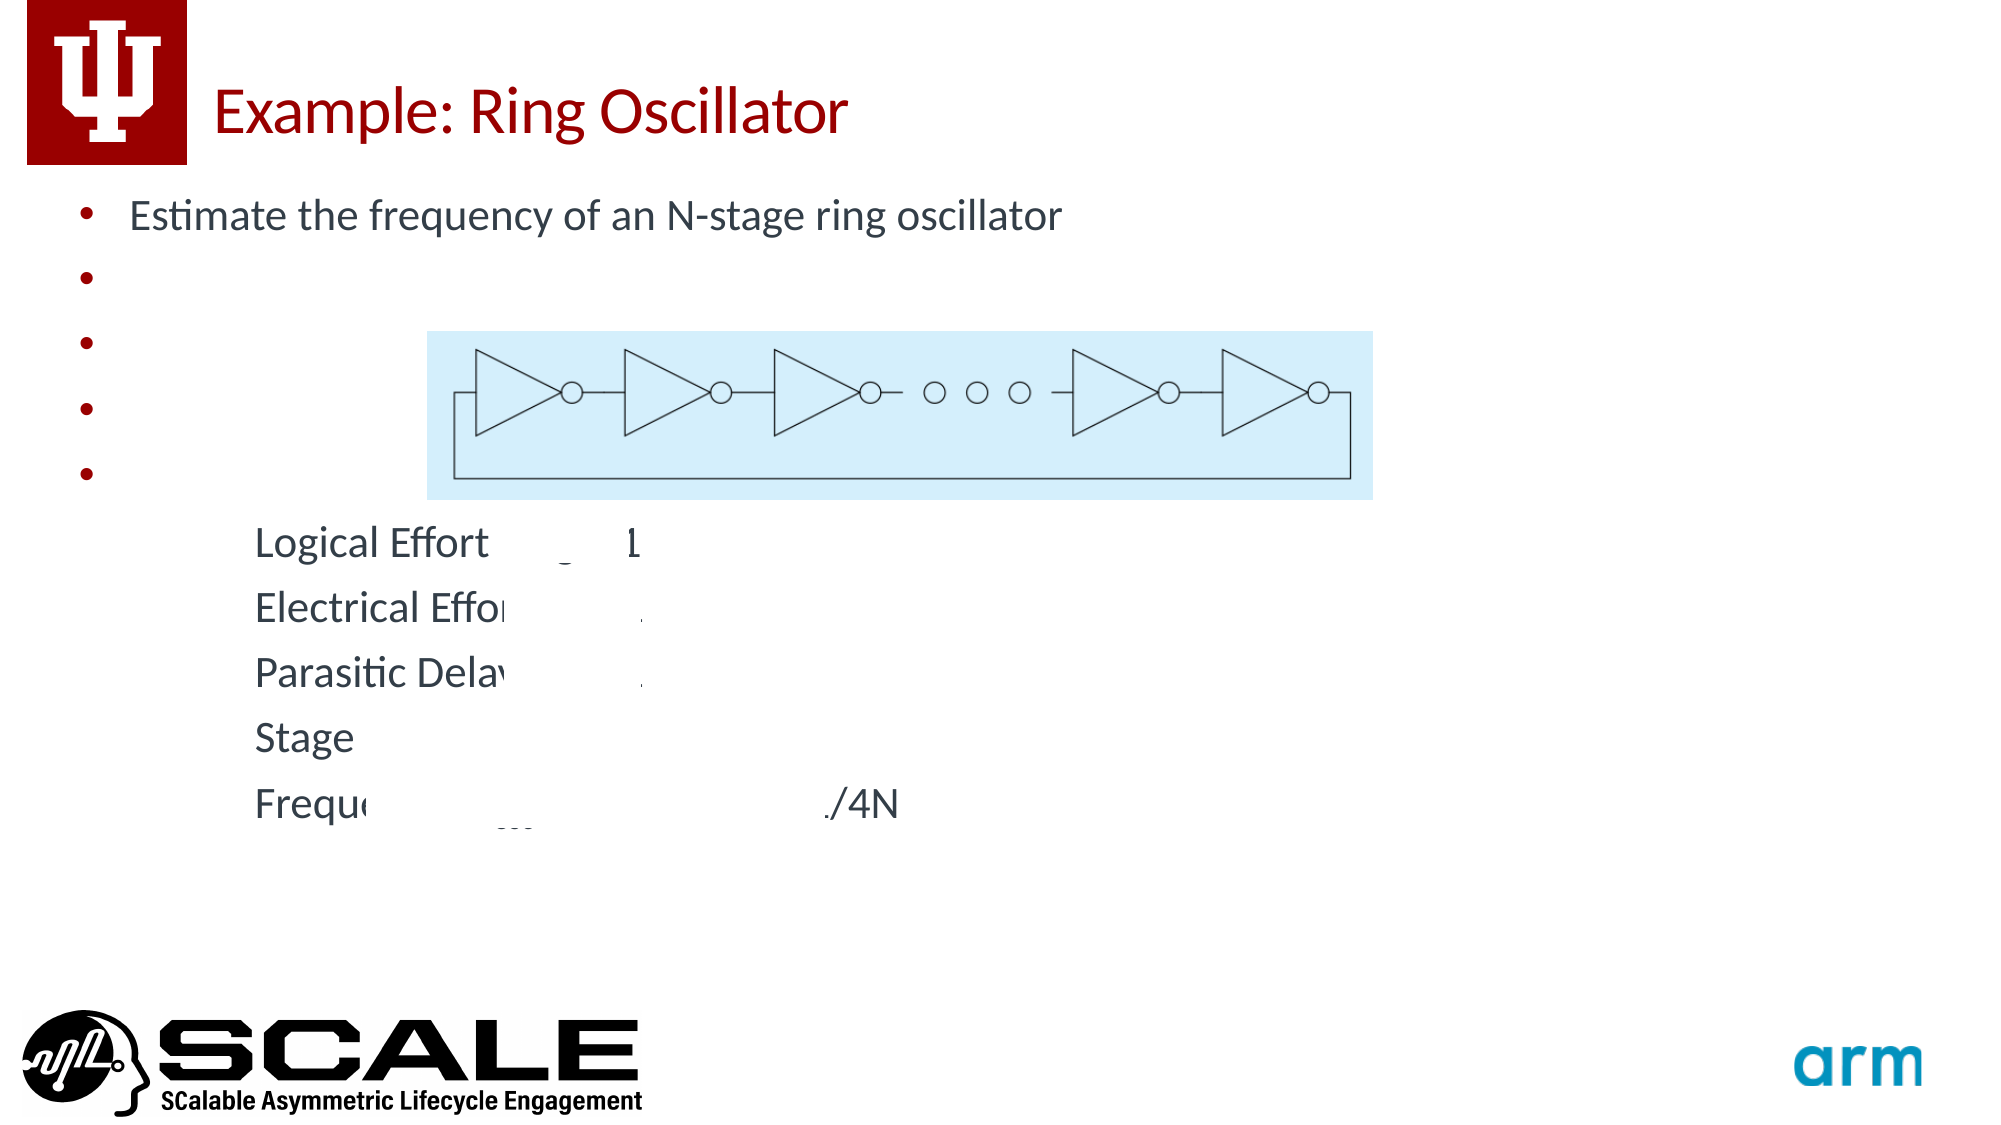

Example: Ring Oscillator
# Estimate the frequency of an N-stage ring oscillator
	Logical Effort: 	g = 1
	Electrical Effort: 	h = 1
	Parasitic Delay: 	p = 1
	Stage Delay:	d = 2
	Frequency:	fosc = 1/(2*N*d) = 1/4N
31 stage ring oscillator in 0.6 μm process has frequency of ~ 200 MHz